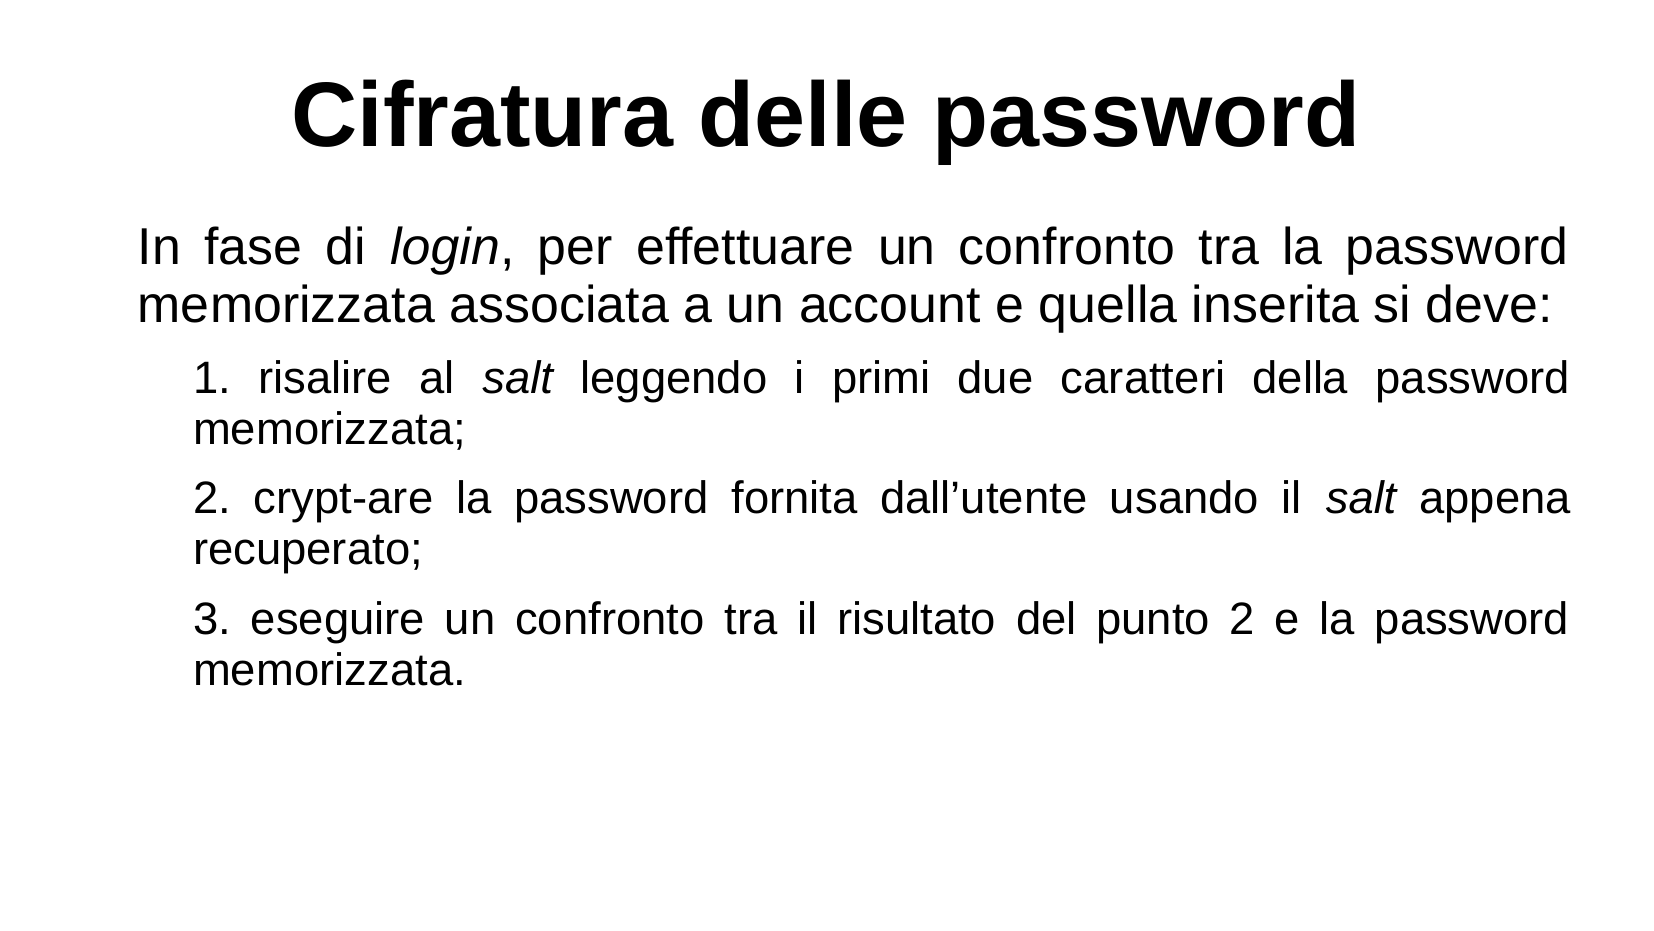

#
Cifratura delle password
In fase di login, per effettuare un confronto tra la password memorizzata associata a un account e quella inserita si deve:
1. risalire al salt leggendo i primi due caratteri della password memorizzata;
2. crypt-are la password fornita dall’utente usando il salt appena recuperato;
3. eseguire un confronto tra il risultato del punto 2 e la password memorizzata.